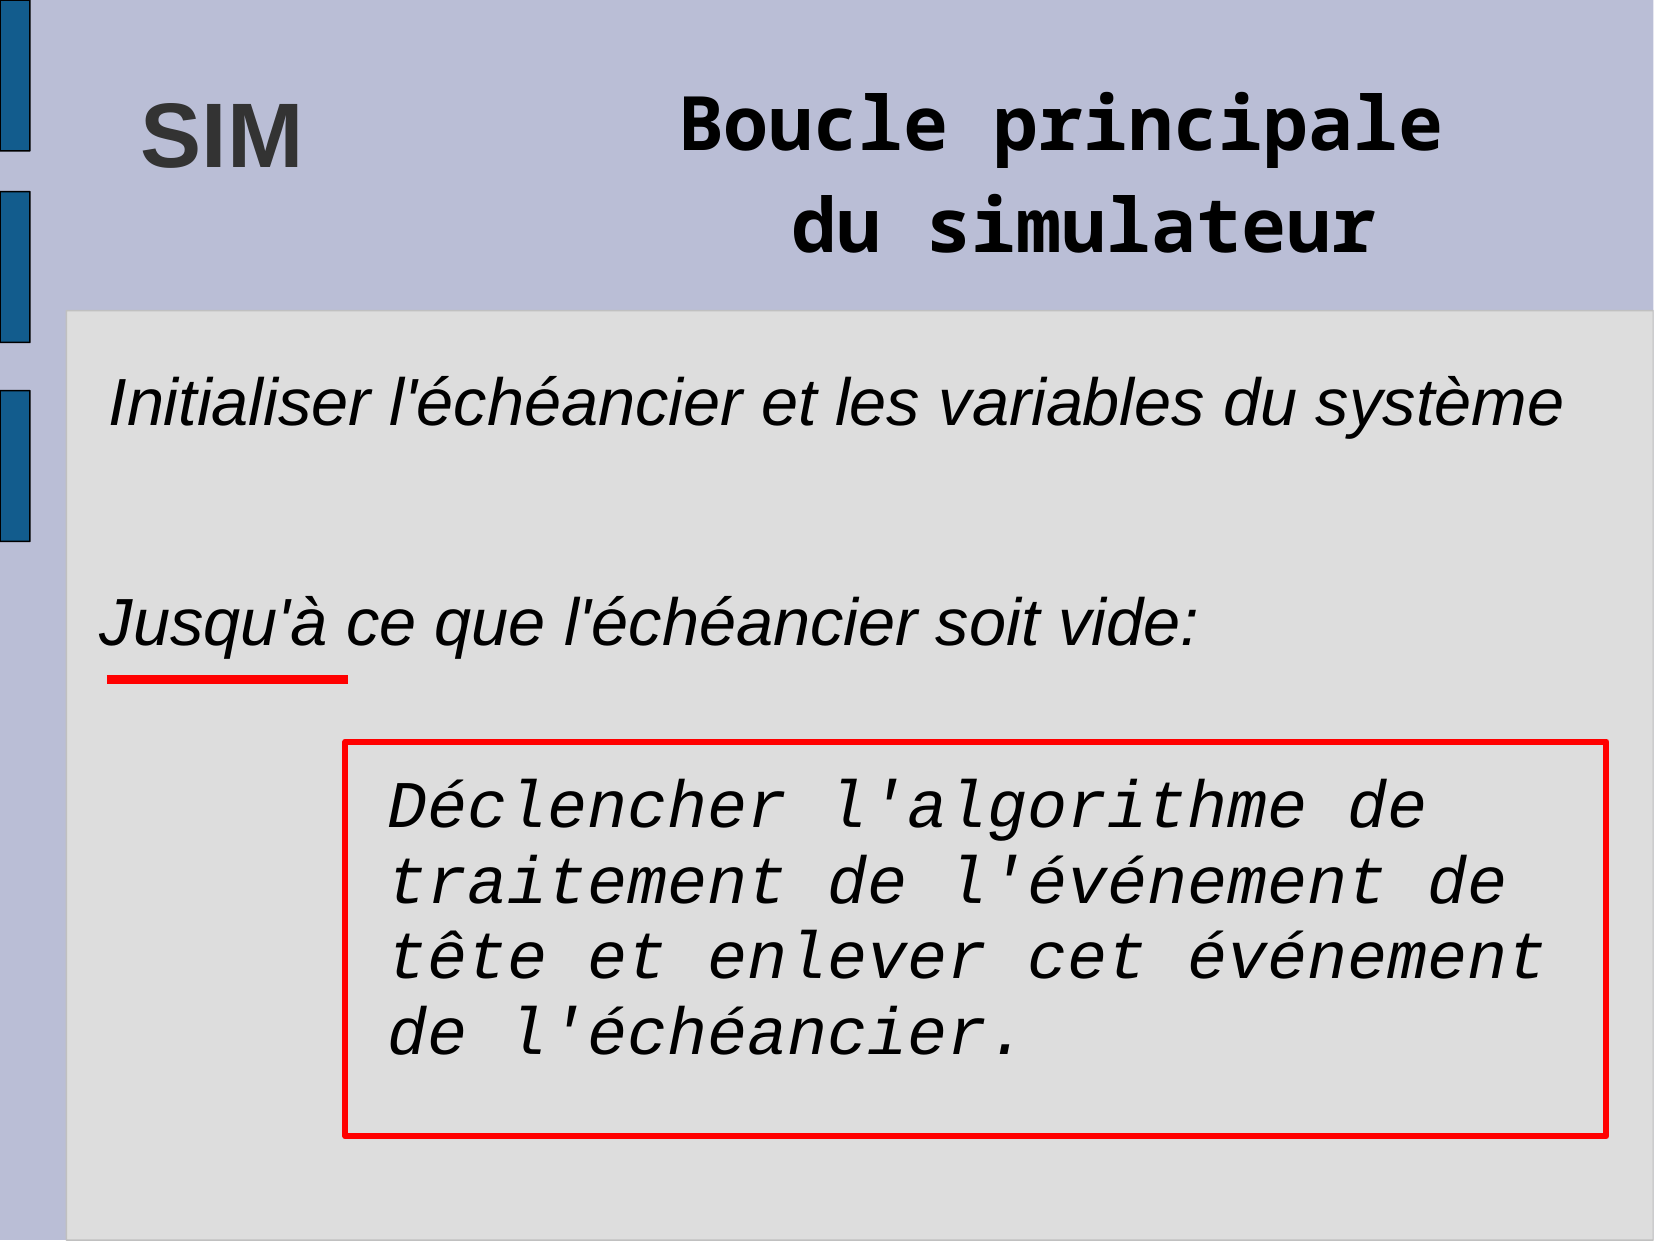

# SIM
Boucle principale
du simulateur
Initialiser l'échéancier et les variables du système
Jusqu'à ce que l'échéancier soit vide:
Déclencher l'algorithme de traitement de l'événement de tête et enlever cet événement de l'échéancier.